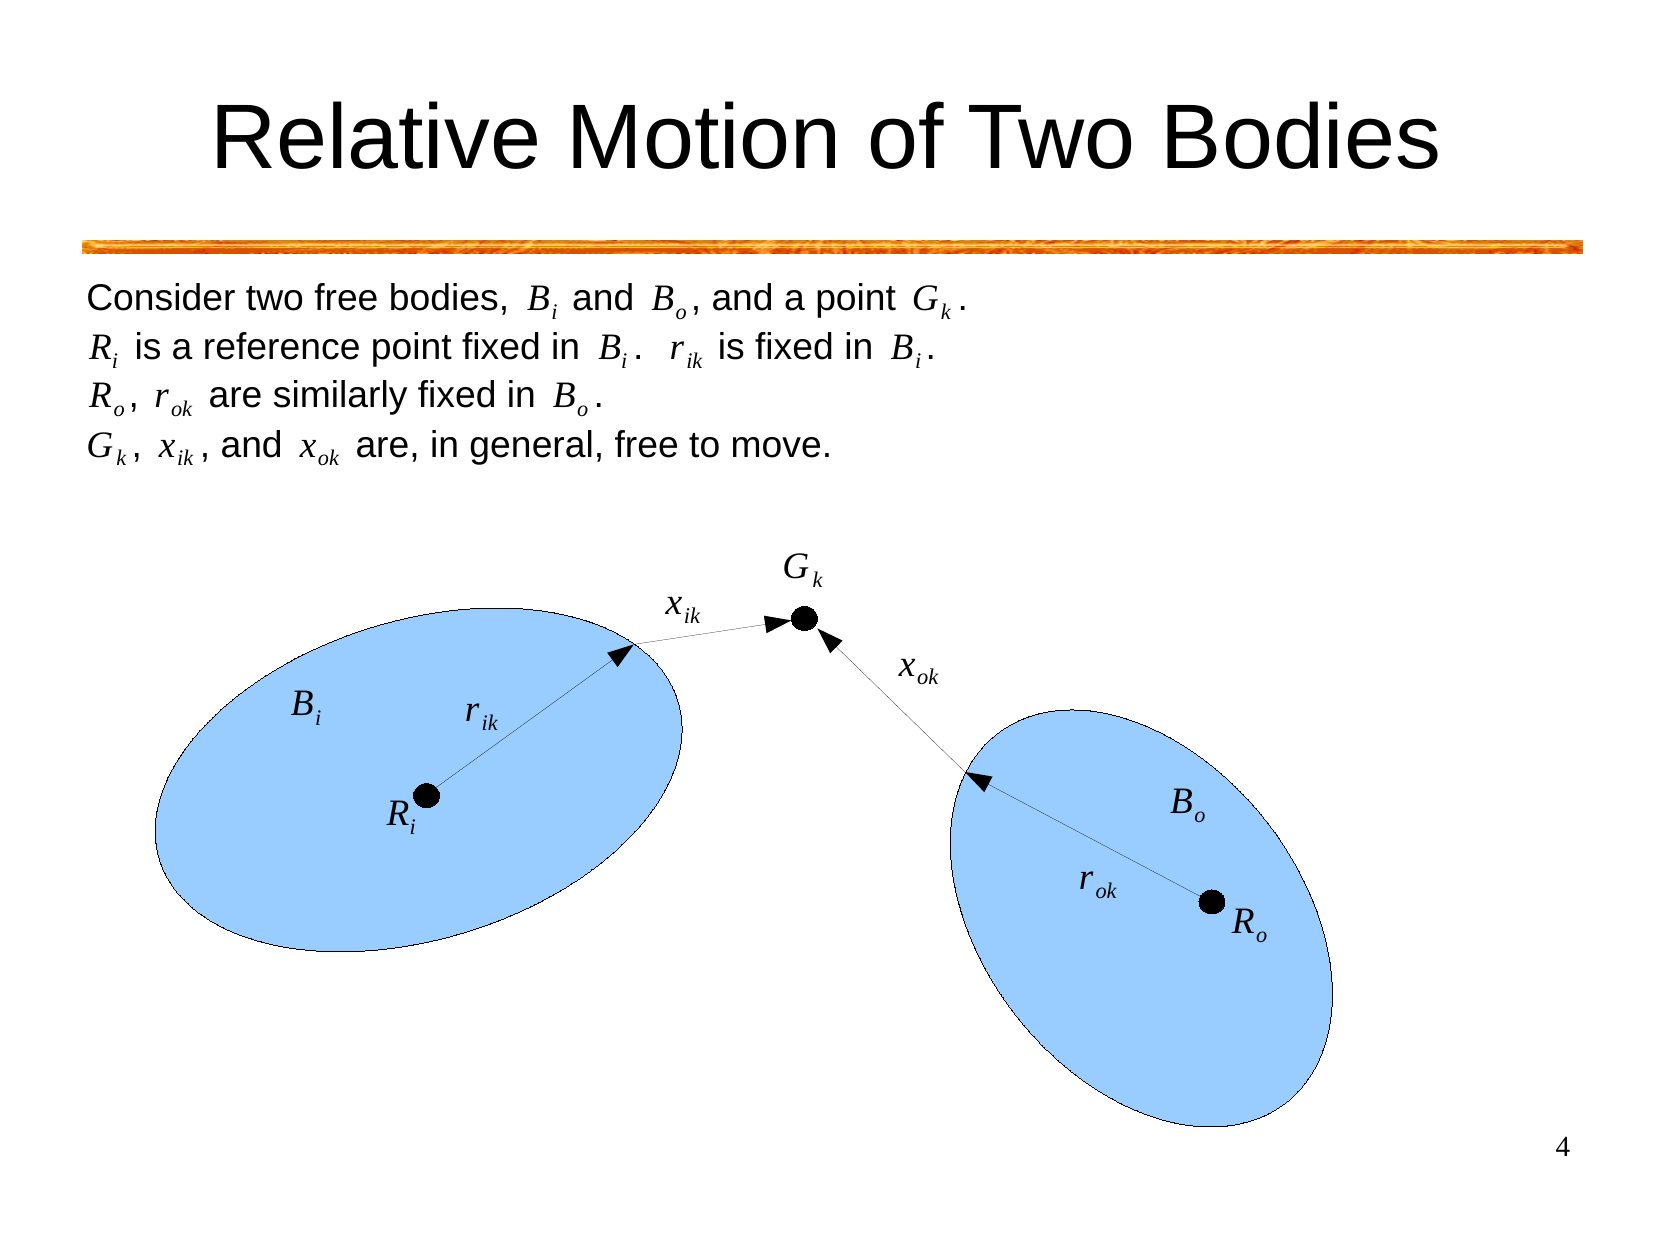

# Relative Motion of Two Bodies
4